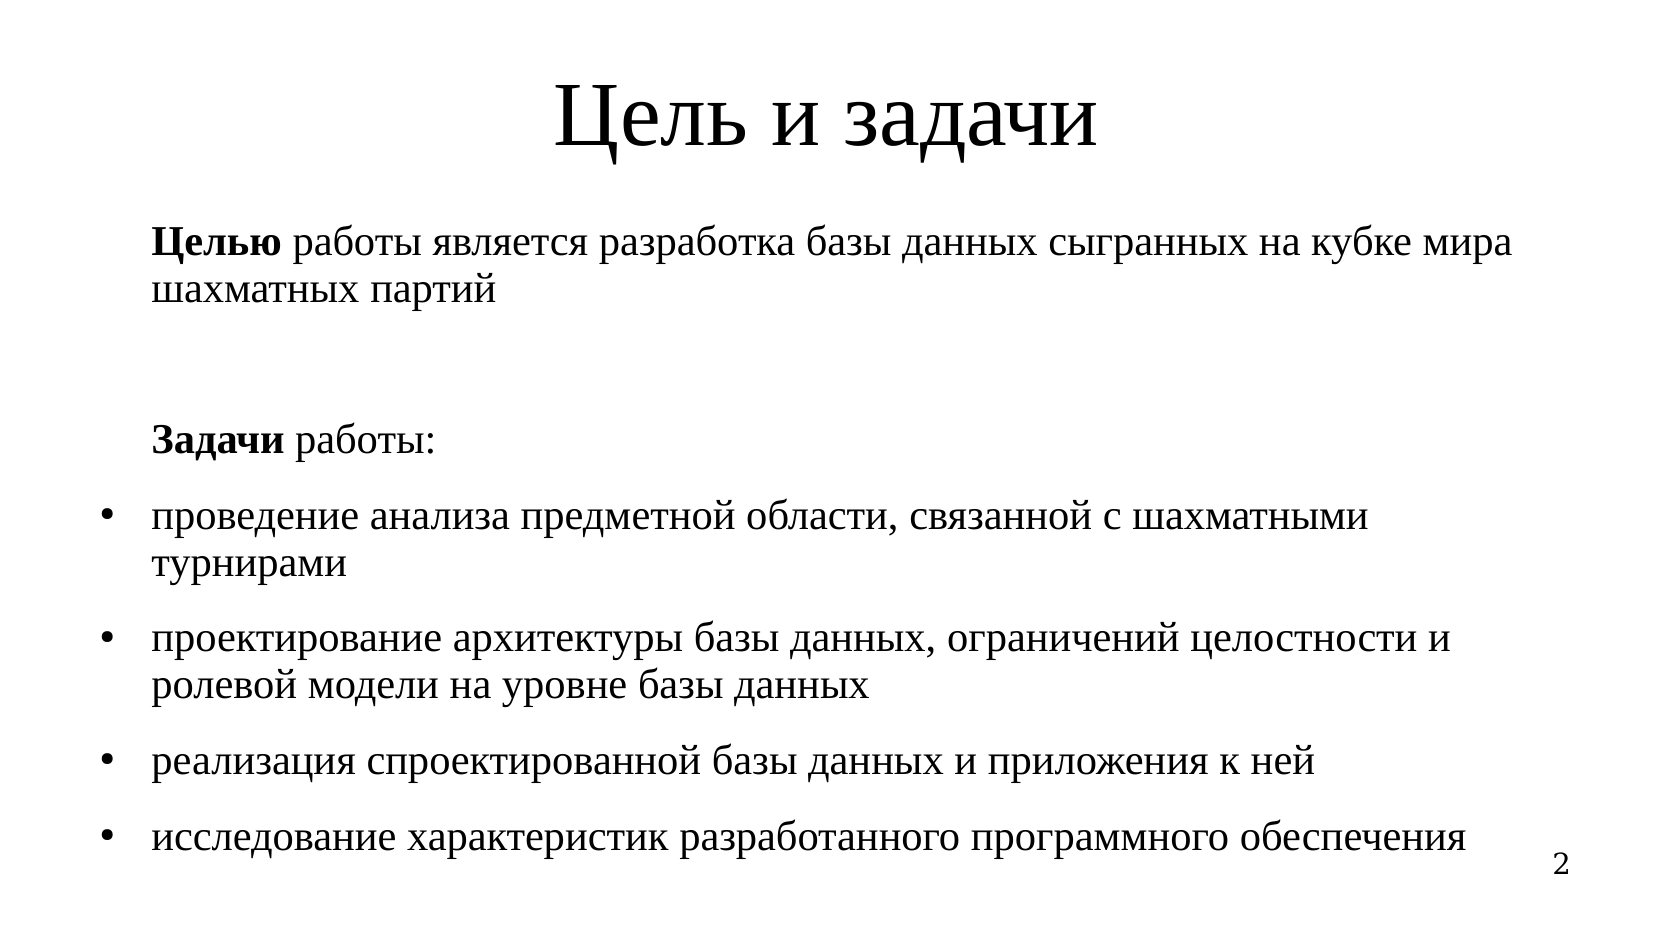

# Цель и задачи
Целью работы является разработка базы данных сыгранных на кубке мира шахматных партий
Задачи работы:
проведение анализа предметной области, связанной с шахматными турнирами
проектирование архитектуры базы данных, ограничений целостности и ролевой модели на уровне базы данных
реализация спроектированной базы данных и приложения к ней
исследование характеристик разработанного программного обеспечения
2